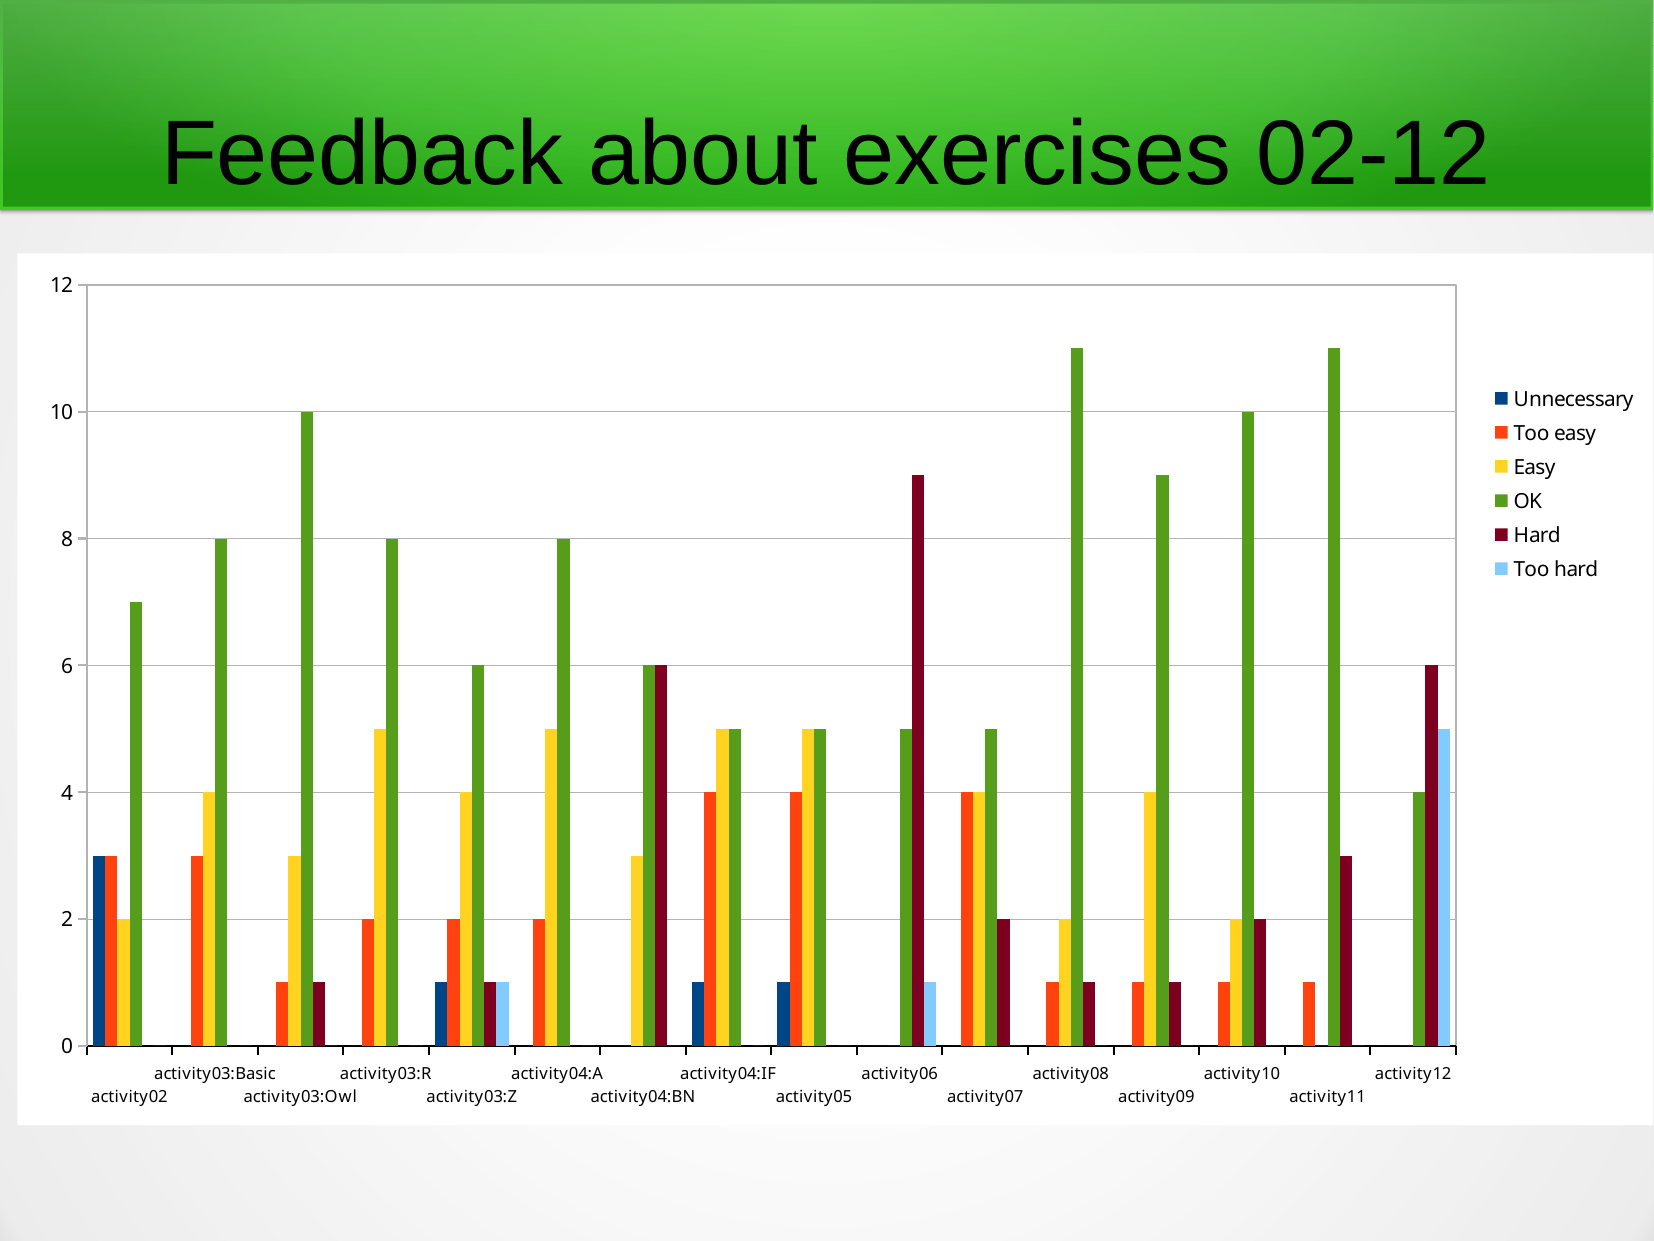

# Feedback about exercises 02-12
### Chart
| Category | Unnecessary | Too easy | Easy | OK | Hard | Too hard |
|---|---|---|---|---|---|---|
| activity02 | 3.0 | 3.0 | 2.0 | 7.0 | 0.0 | 0.0 |
| activity03:Basic | 0.0 | 3.0 | 4.0 | 8.0 | 0.0 | 0.0 |
| activity03:Owl | 0.0 | 1.0 | 3.0 | 10.0 | 1.0 | 0.0 |
| activity03:R | 0.0 | 2.0 | 5.0 | 8.0 | 0.0 | 0.0 |
| activity03:Z | 1.0 | 2.0 | 4.0 | 6.0 | 1.0 | 1.0 |
| activity04:A | 0.0 | 2.0 | 5.0 | 8.0 | 0.0 | 0.0 |
| activity04:BN | 0.0 | 0.0 | 3.0 | 6.0 | 6.0 | 0.0 |
| activity04:IF | 1.0 | 4.0 | 5.0 | 5.0 | 0.0 | 0.0 |
| activity05 | 1.0 | 4.0 | 5.0 | 5.0 | 0.0 | 0.0 |
| activity06 | 0.0 | 0.0 | 0.0 | 5.0 | 9.0 | 1.0 |
| activity07 | 0.0 | 4.0 | 4.0 | 5.0 | 2.0 | 0.0 |
| activity08 | 0.0 | 1.0 | 2.0 | 11.0 | 1.0 | 0.0 |
| activity09 | 0.0 | 1.0 | 4.0 | 9.0 | 1.0 | 0.0 |
| activity10 | 0.0 | 1.0 | 2.0 | 10.0 | 2.0 | 0.0 |
| activity11 | 0.0 | 1.0 | 0.0 | 11.0 | 3.0 | 0.0 |
| activity12 | 0.0 | 0.0 | 0.0 | 4.0 | 6.0 | 5.0 |